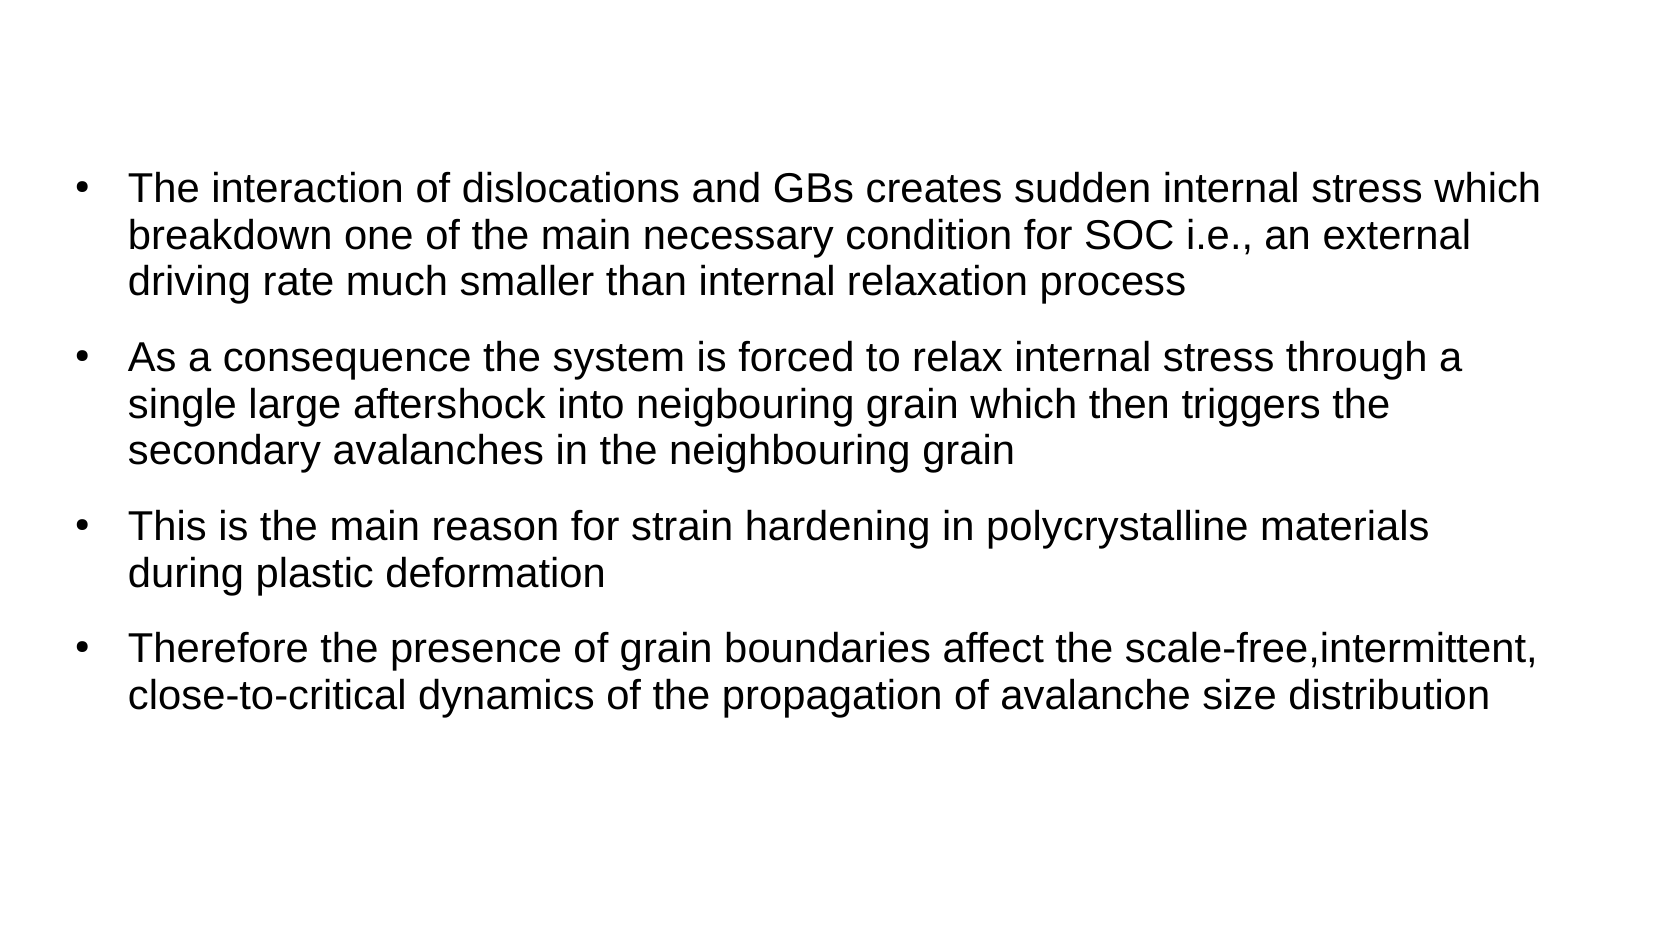

# The interaction of dislocations and GBs creates sudden internal stress which breakdown one of the main necessary condition for SOC i.e., an external driving rate much smaller than internal relaxation process
As a consequence the system is forced to relax internal stress through a single large aftershock into neigbouring grain which then triggers the secondary avalanches in the neighbouring grain
This is the main reason for strain hardening in polycrystalline materials during plastic deformation
Therefore the presence of grain boundaries affect the scale-free,intermittent, close-to-critical dynamics of the propagation of avalanche size distribution